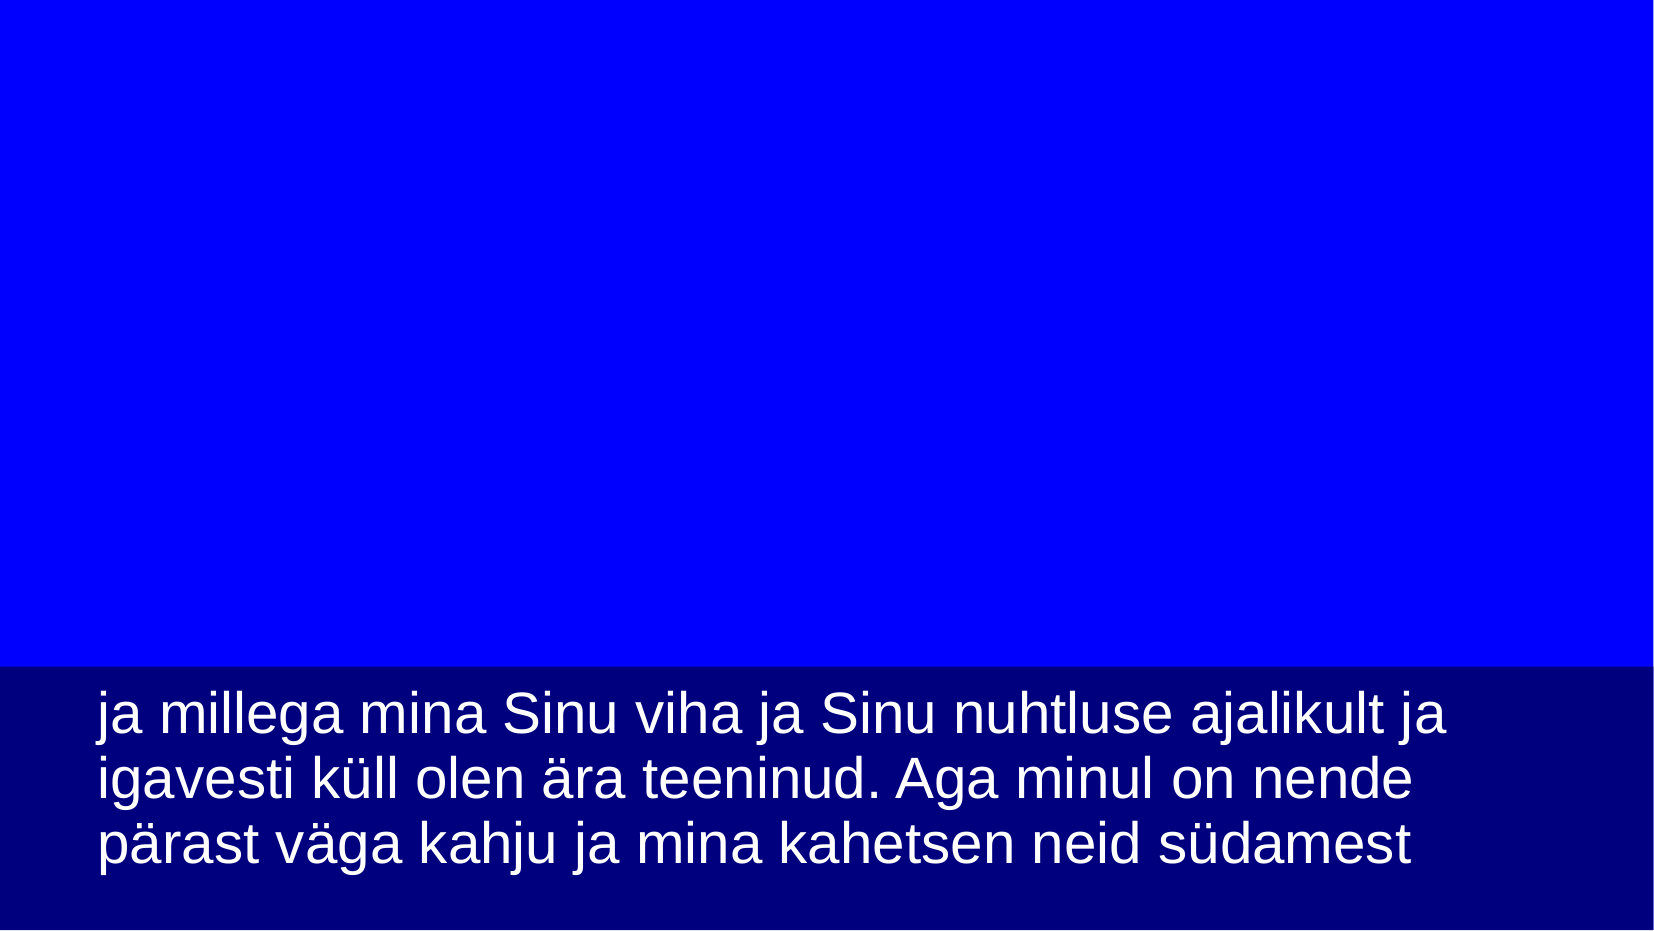

ja millega mina Sinu viha ja Sinu nuhtluse ajalikult ja igavesti küll olen ära teeninud. Aga minul on nende pärast väga kahju ja mina kahetsen neid südamest